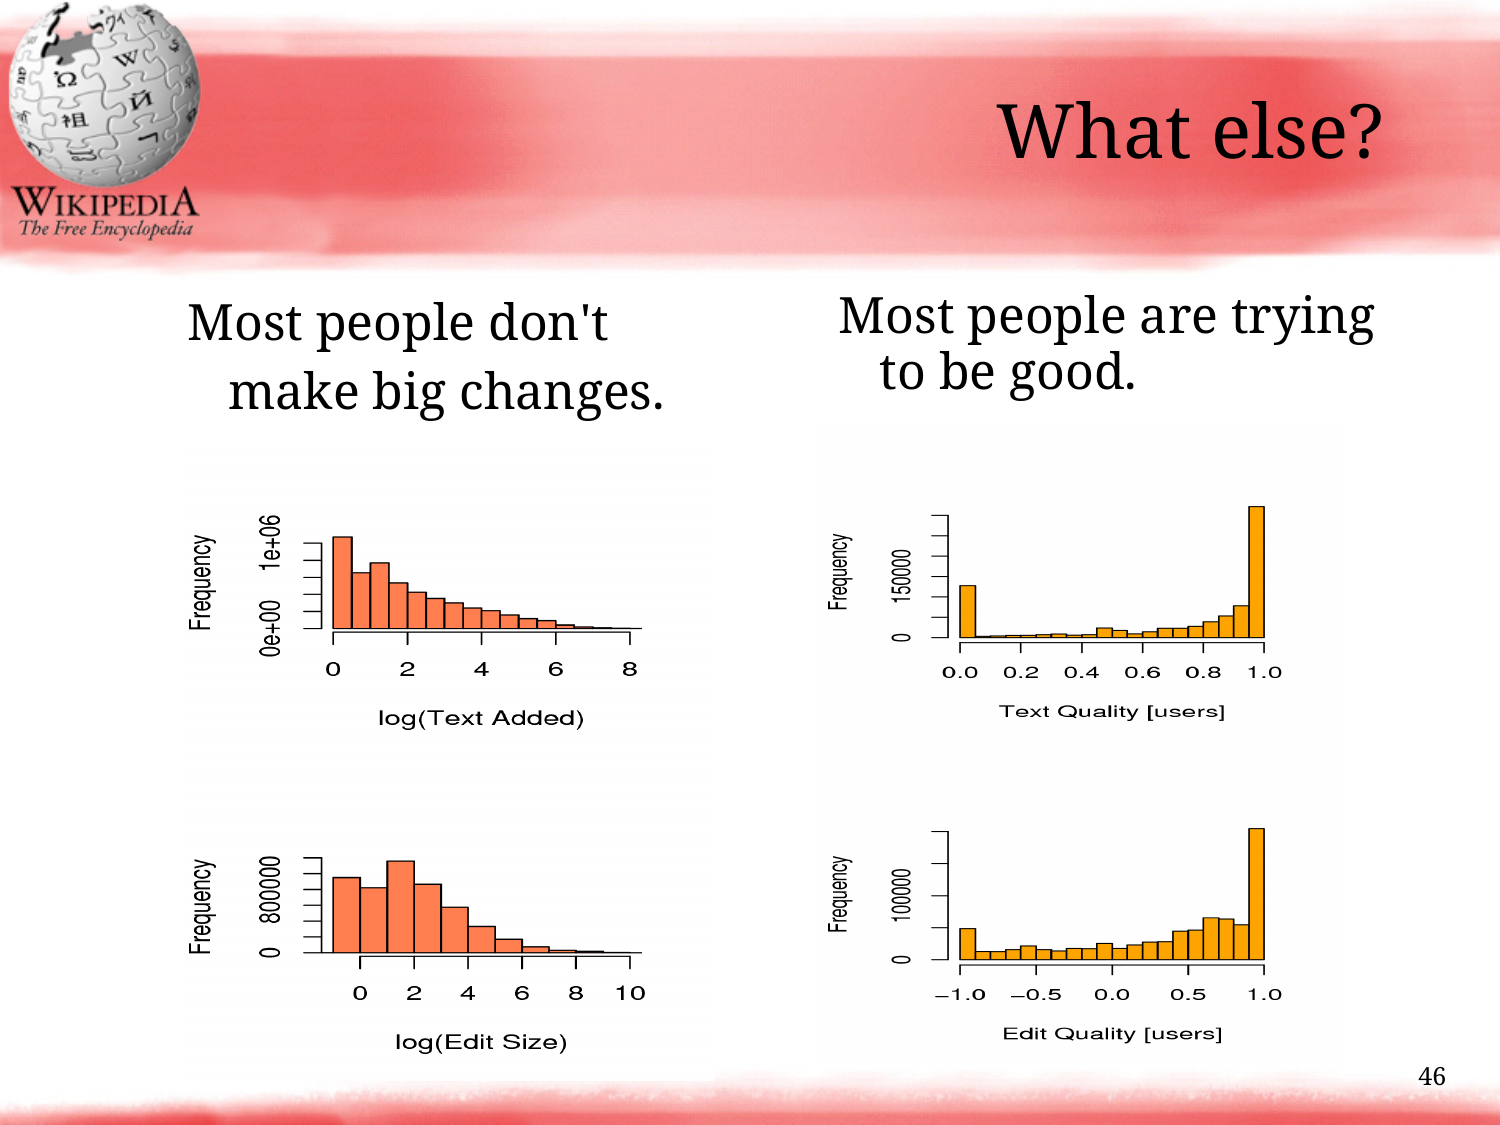

# What else?
Most people don't make big changes.
Most people are trying to be good.
46